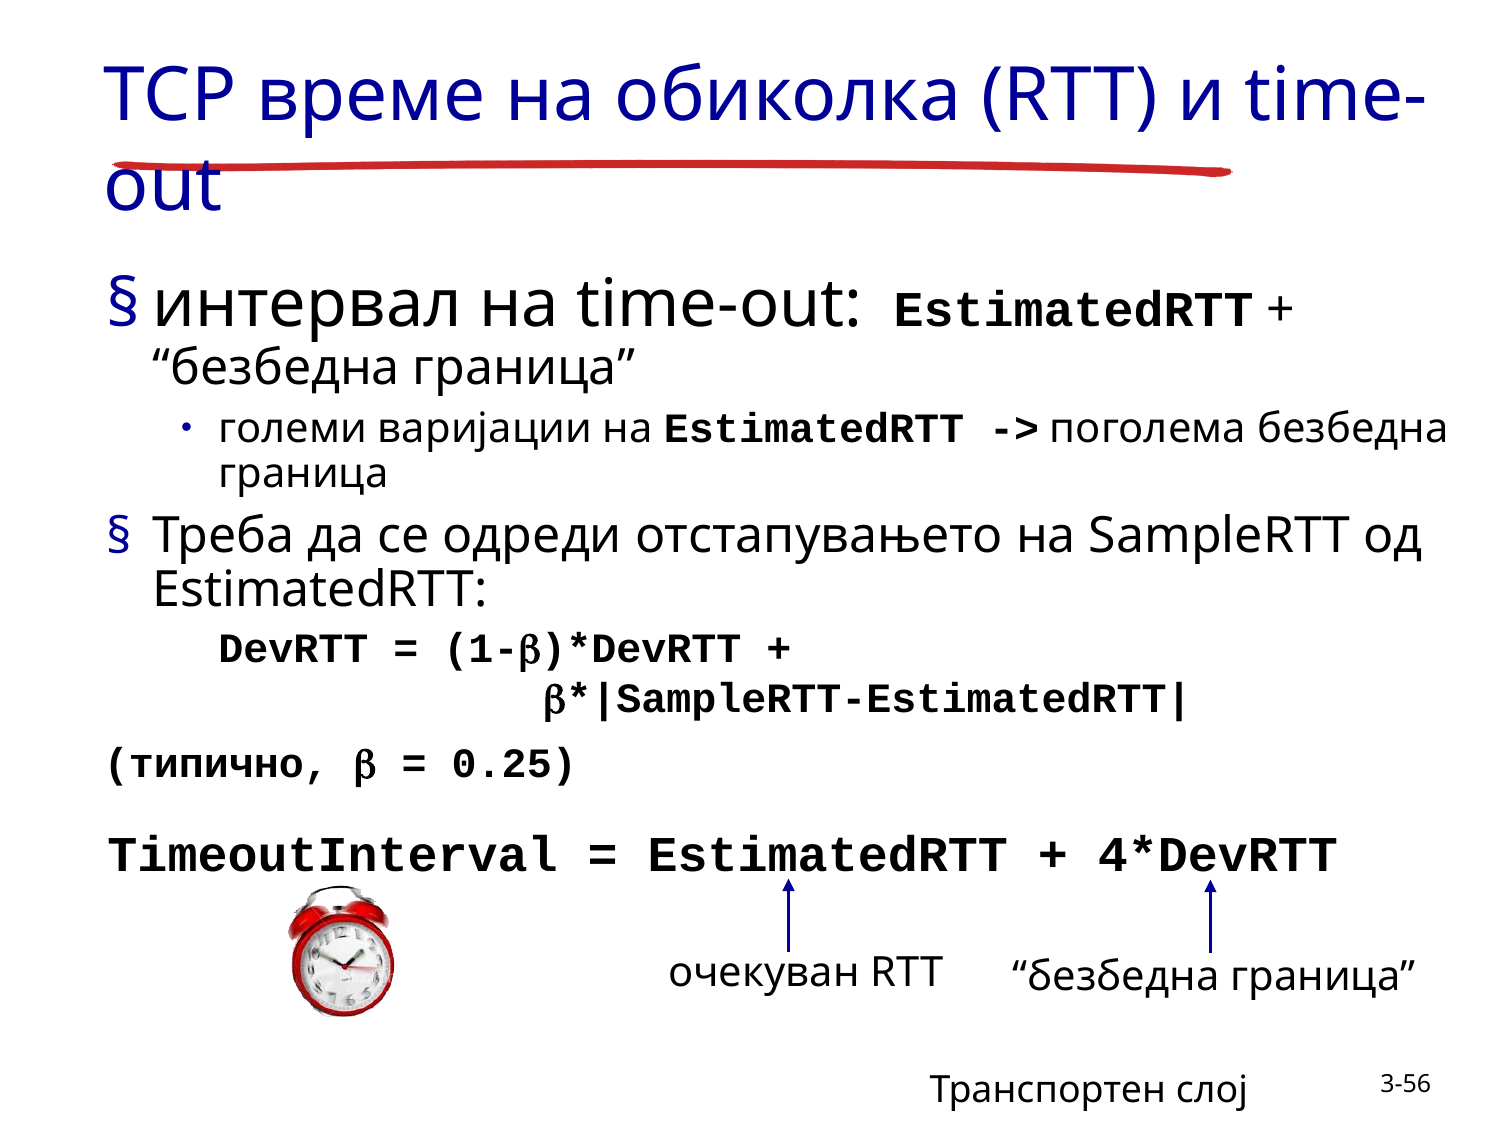

TCP време на обиколка (RTT) и time-out
# интервал на time-out: EstimatedRTT + “безбедна граница”
големи варијации на EstimatedRTT -> поголема безбедна граница
Треба да се одреди отстапувањето на SampleRTT од EstimatedRTT:
DevRTT = (1-)*DevRTT +
 *|SampleRTT-EstimatedRTT|
(типично,  = 0.25)
TimeoutInterval = EstimatedRTT + 4*DevRTT
очекуван RTT
“безбедна граница”
Транспортен слој